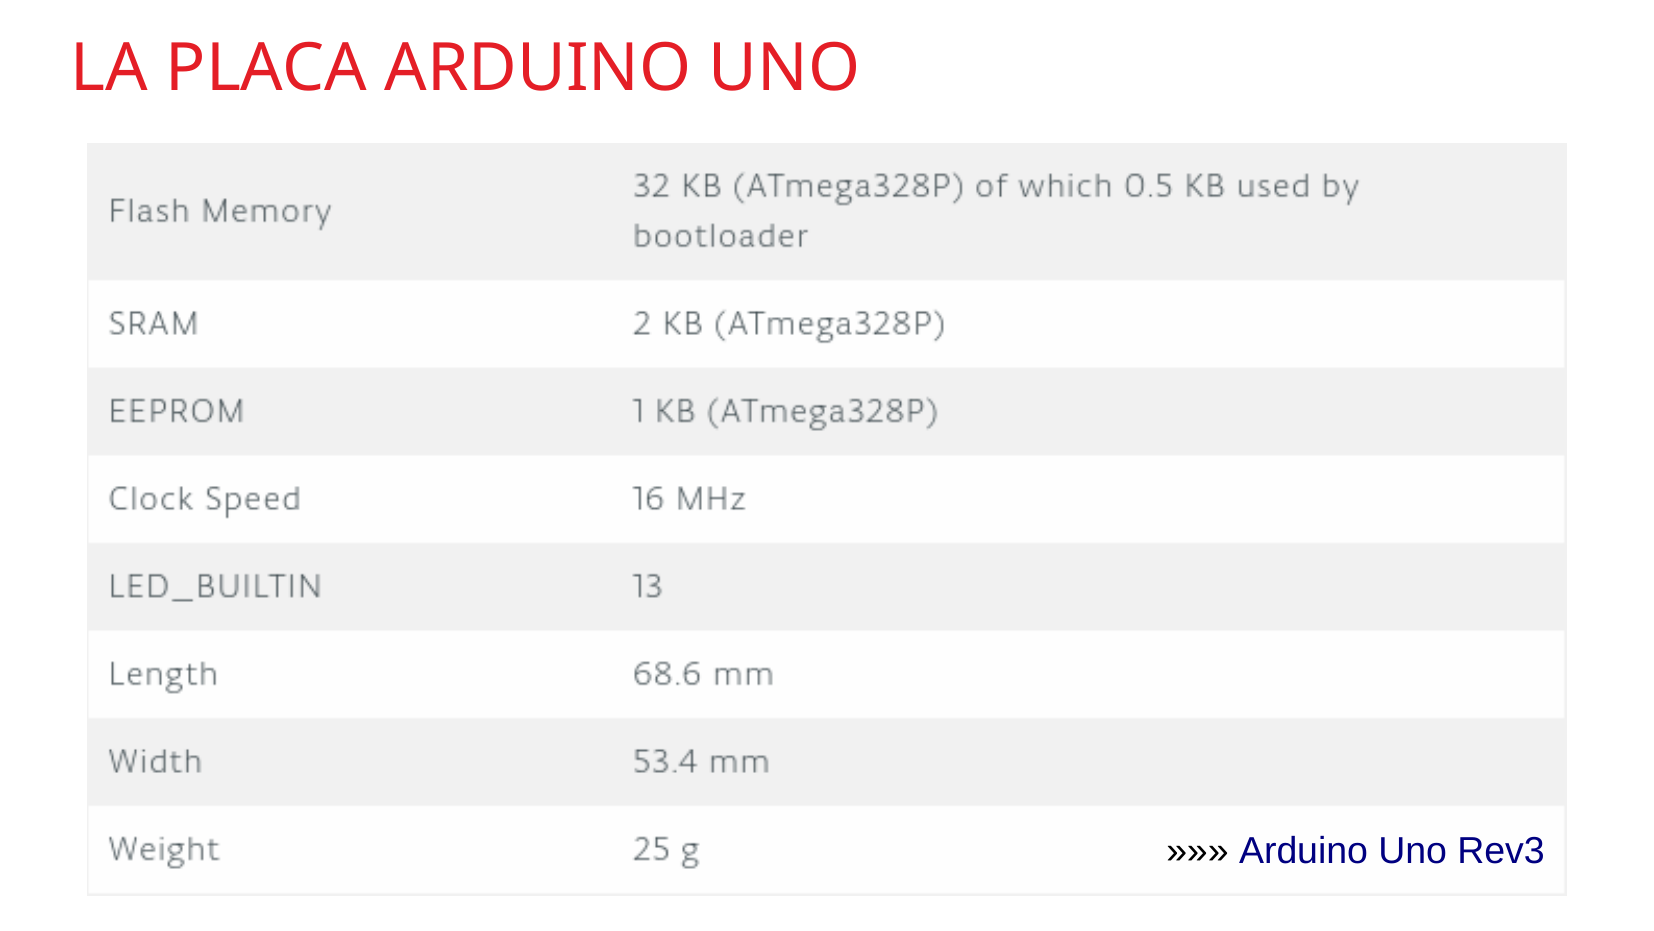

# LA PLACA ARDUINO UNO
»»» Arduino Uno Rev3